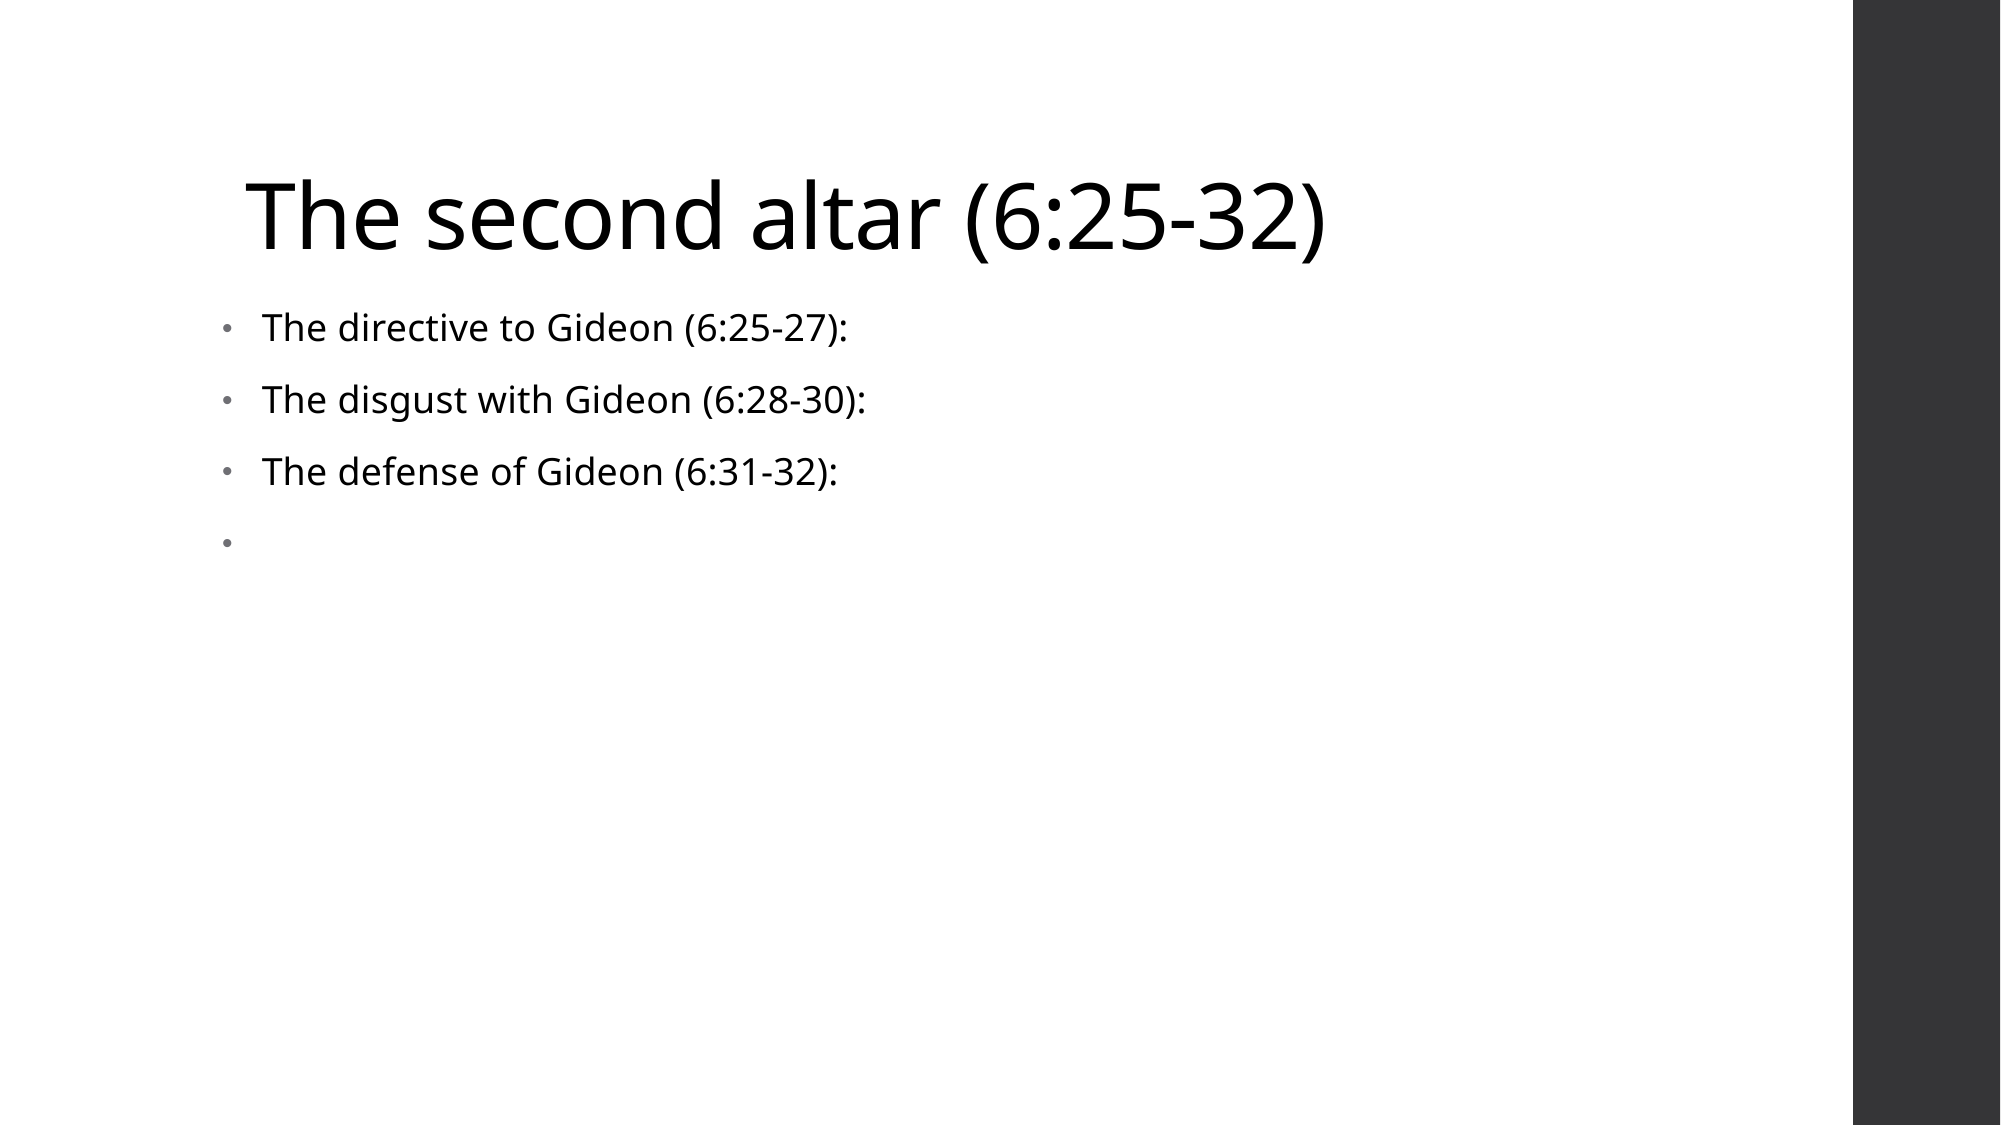

# The second altar (6:25-32)
 The directive to Gideon (6:25-27):
 The disgust with Gideon (6:28-30):
 The defense of Gideon (6:31-32):